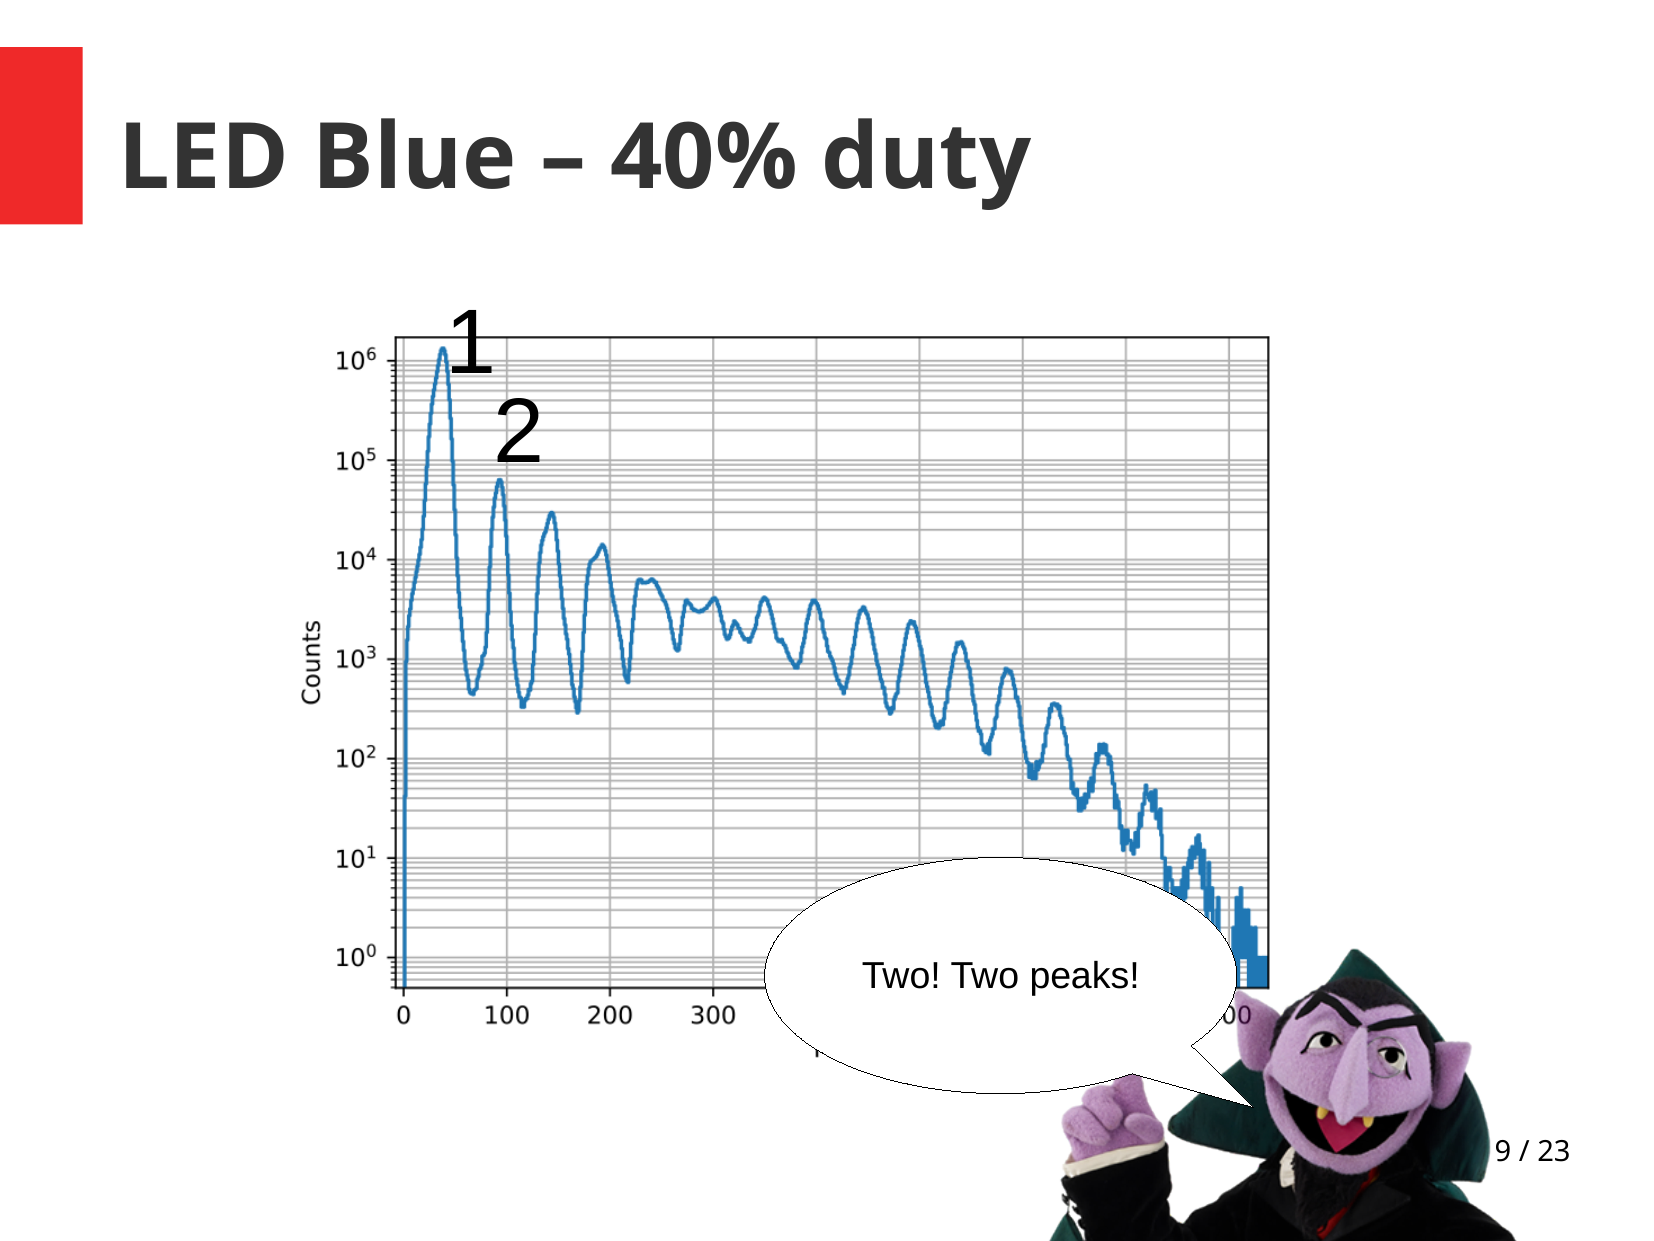

# LED Blue – 40% duty
1
2
Two! Two peaks!
9